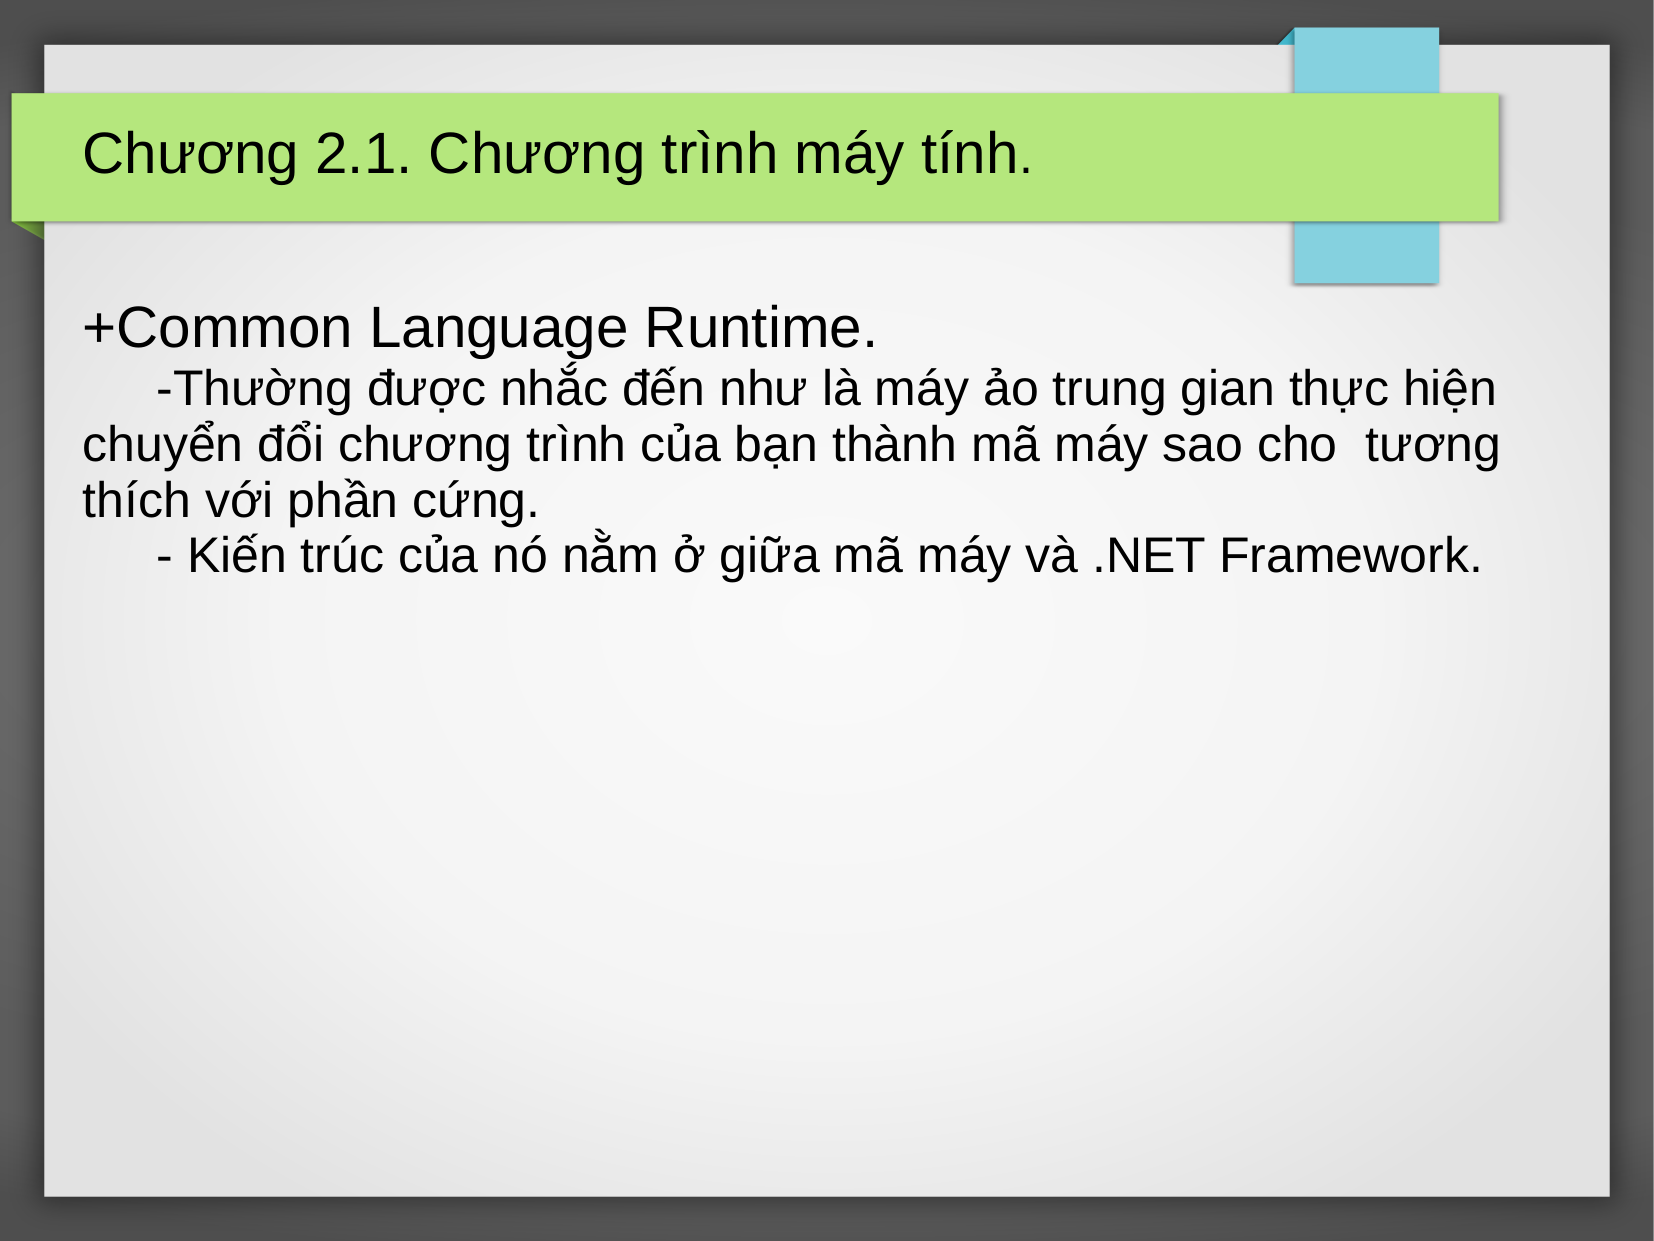

# Chương 2.1. Chương trình máy tính.
+Common Language Runtime.
	-Thường được nhắc đến như là máy ảo trung gian thực hiện chuyển đổi chương trình của bạn thành mã máy sao cho tương thích với phần cứng.
	- Kiến trúc của nó nằm ở giữa mã máy và .NET Framework.